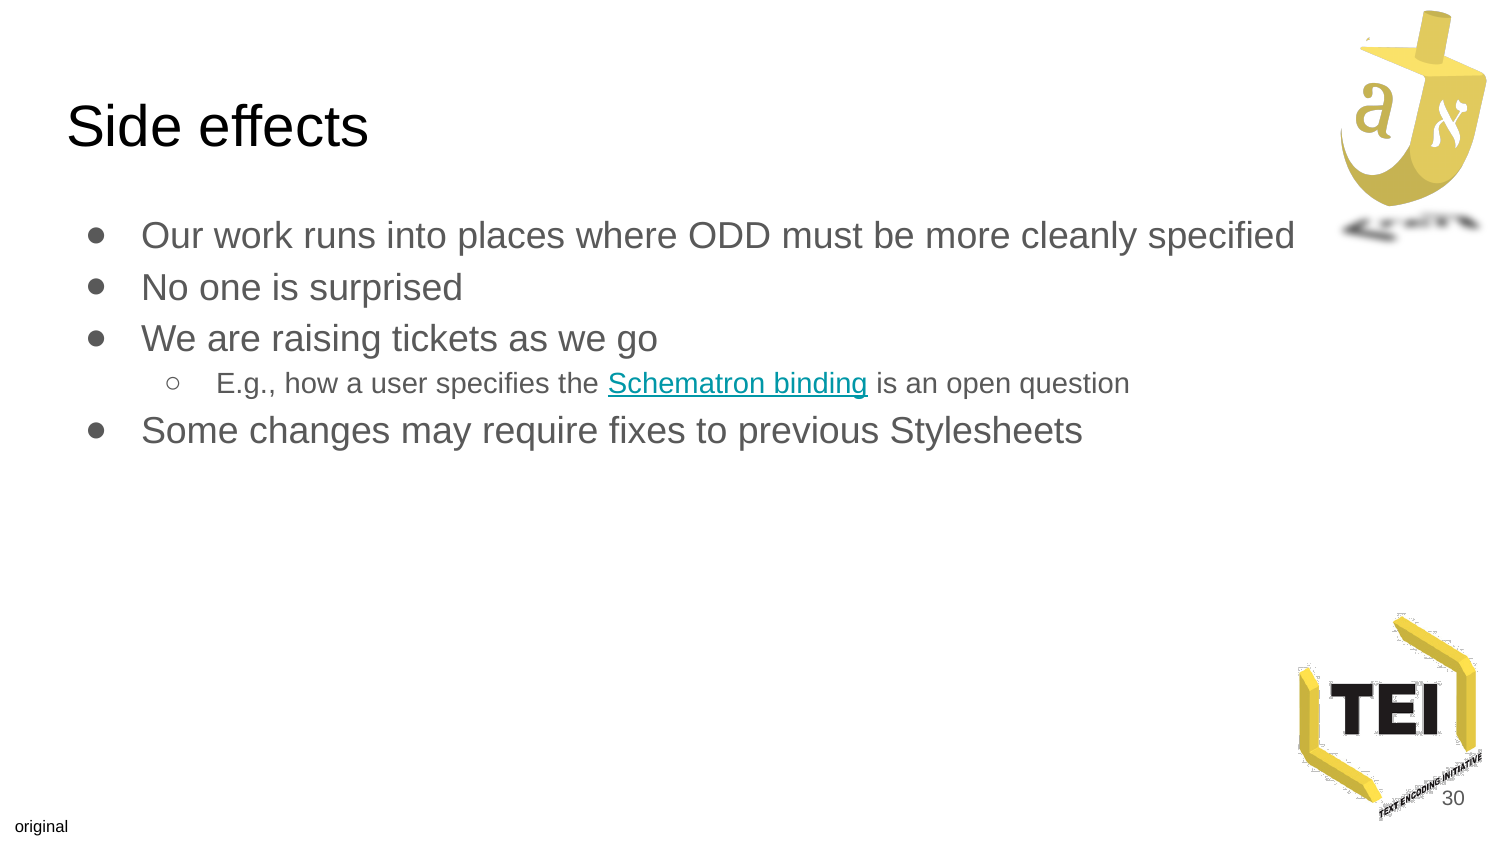

# Side effects
Our work runs into places where ODD must be more cleanly specified
No one is surprised
We are raising tickets as we go
E.g., how a user specifies the Schematron binding is an open question
Some changes may require fixes to previous Stylesheets
original